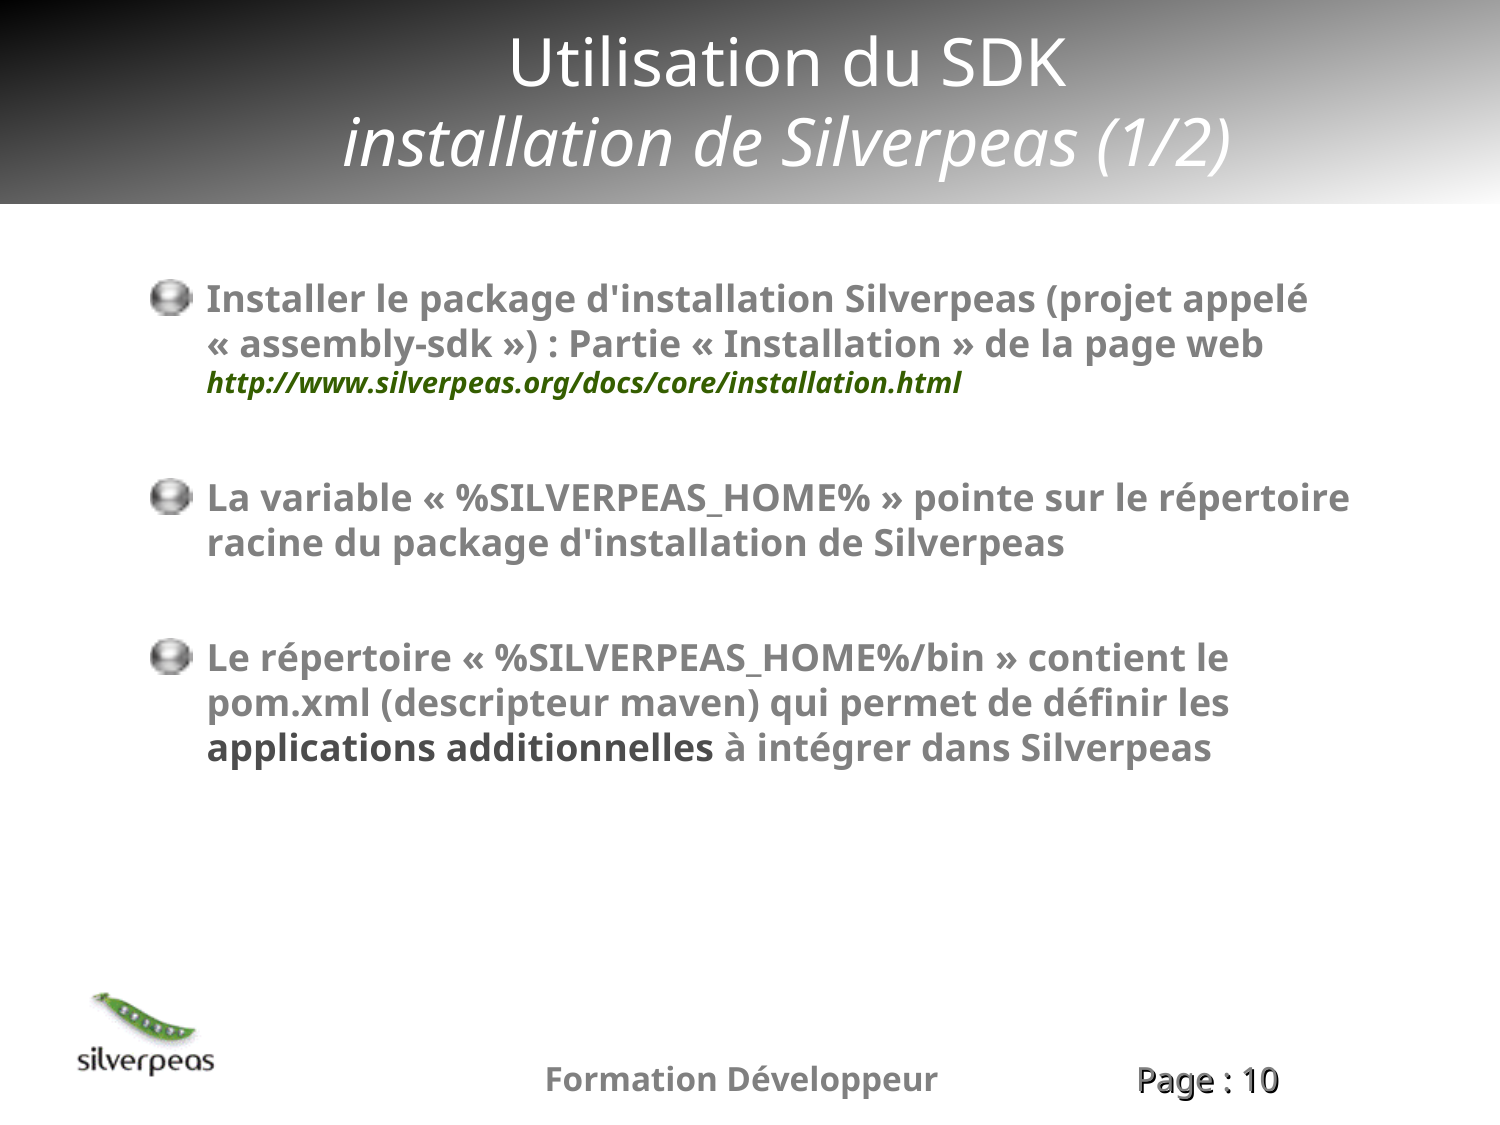

# Utilisation du SDK installation de Silverpeas (1/2)
Installer le package d'installation Silverpeas (projet appelé « assembly-sdk ») : Partie « Installation » de la page web http://www.silverpeas.org/docs/core/installation.html
La variable « %SILVERPEAS_HOME% » pointe sur le répertoire racine du package d'installation de Silverpeas
Le répertoire « %SILVERPEAS_HOME%/bin » contient le pom.xml (descripteur maven) qui permet de définir les applications additionnelles à intégrer dans Silverpeas